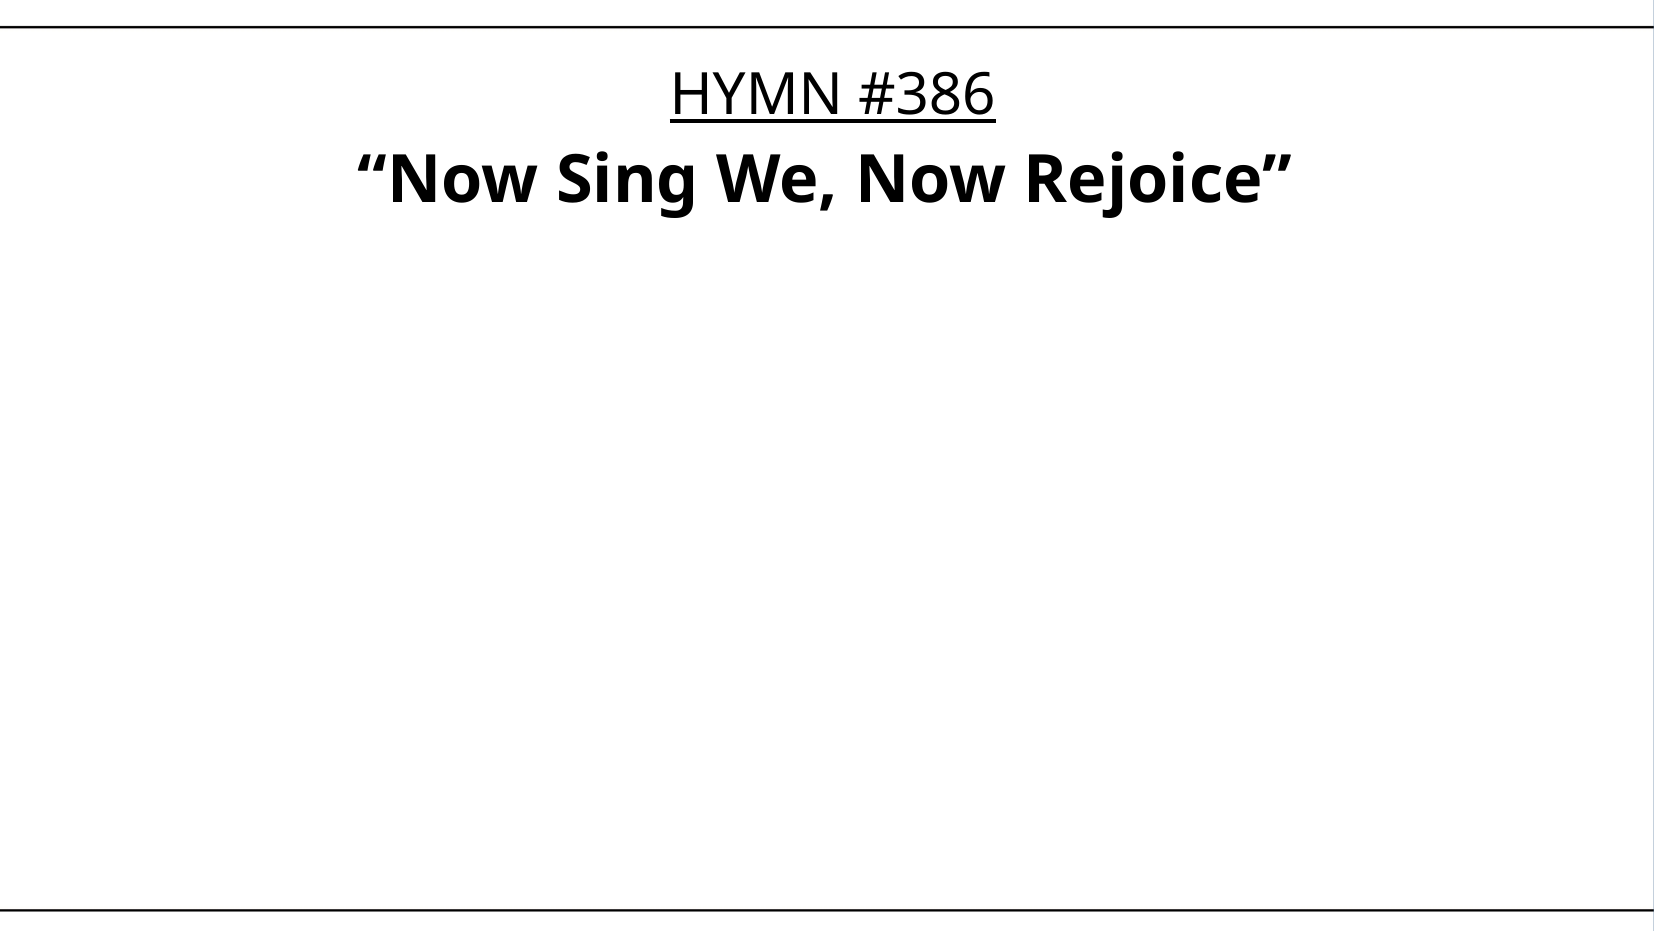

HYMN #386
“Now Sing We, Now Rejoice”